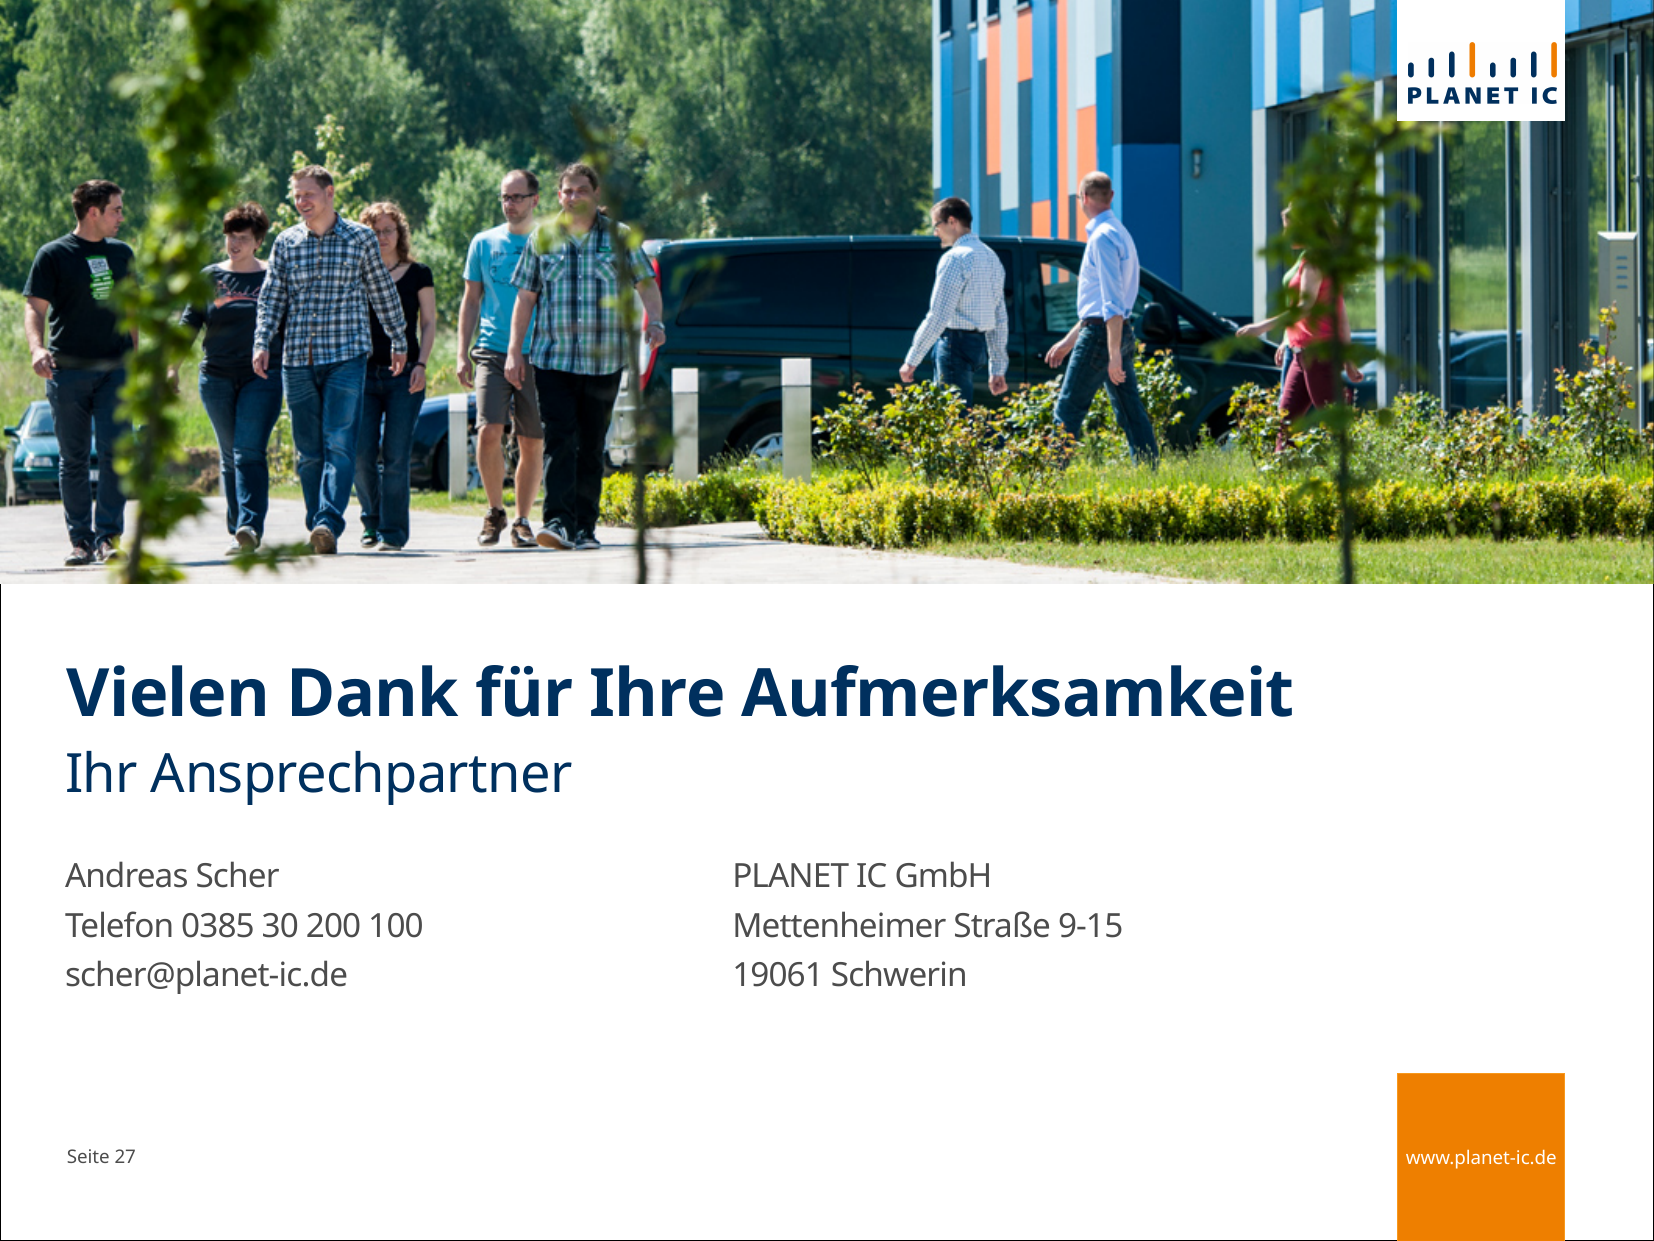

Andreas Scher
Telefon 0385 30 200 100
scher@planet-ic.de
PLANET IC GmbH
Mettenheimer Straße 9-15
19061 Schwerin